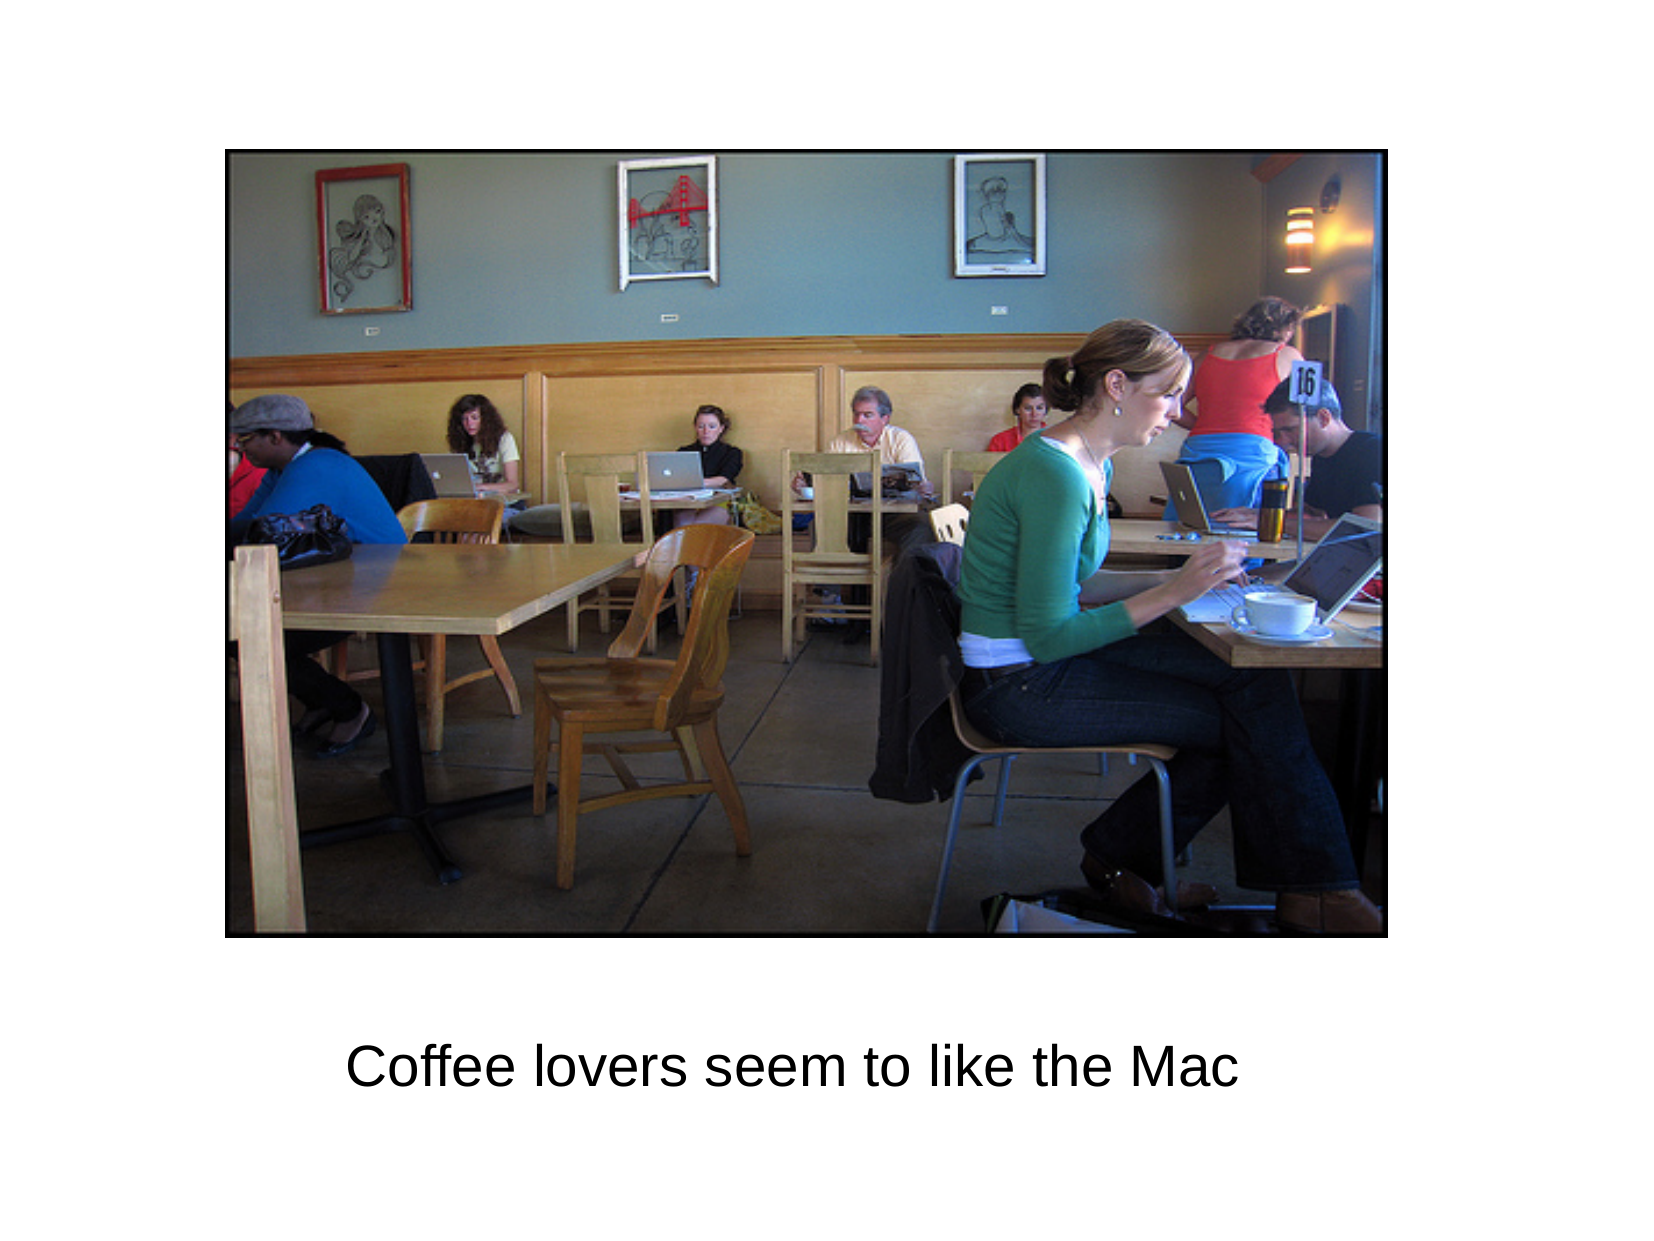

# Coffee lovers seem to like the Mac